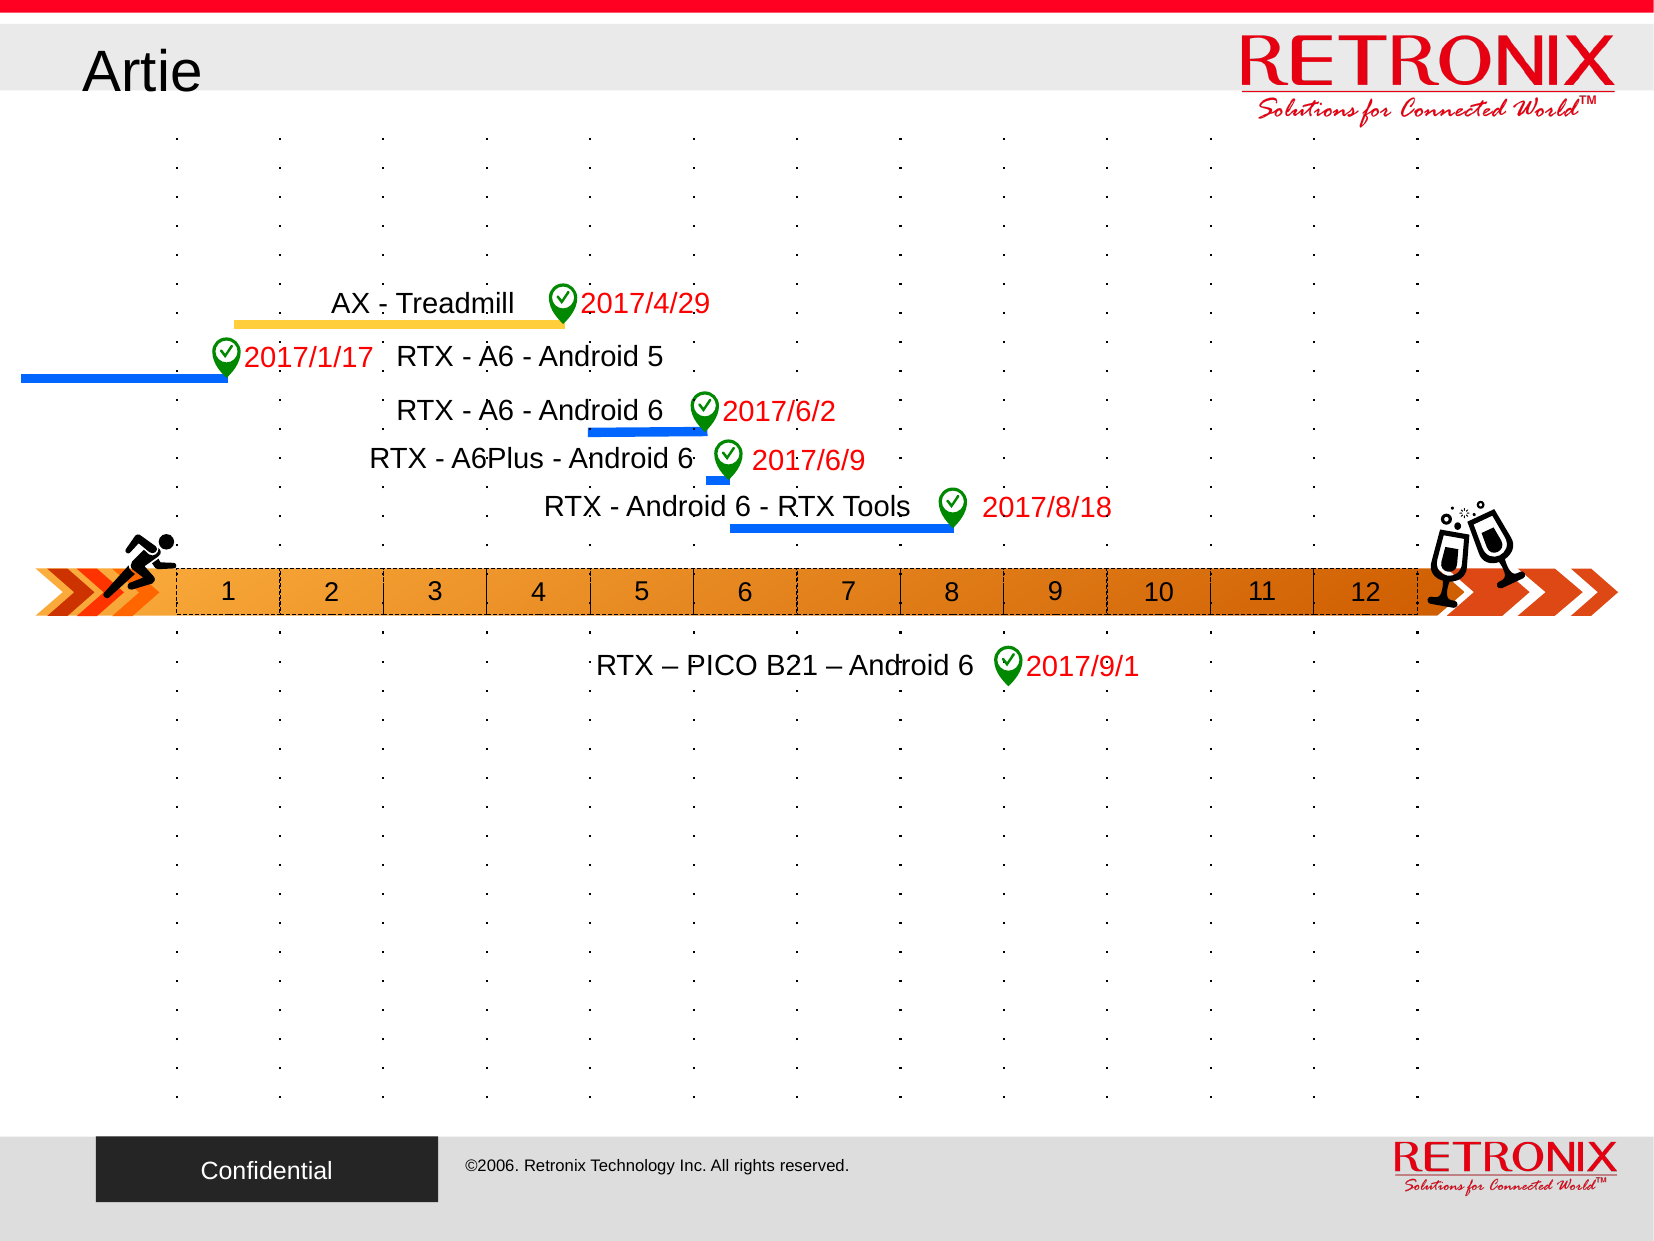

# Artie
AX - Treadmill
2017/4/29
RTX - A6 - Android 5
2017/1/17
RTX - A6 - Android 6
2017/6/2
RTX - A6Plus - Android 6
2017/6/9
RTX - Android 6 - RTX Tools
2017/8/18
1
3
5
7
9
11
2
4
6
8
10
12
RTX – PICO B21 – Android 6
2017/9/1